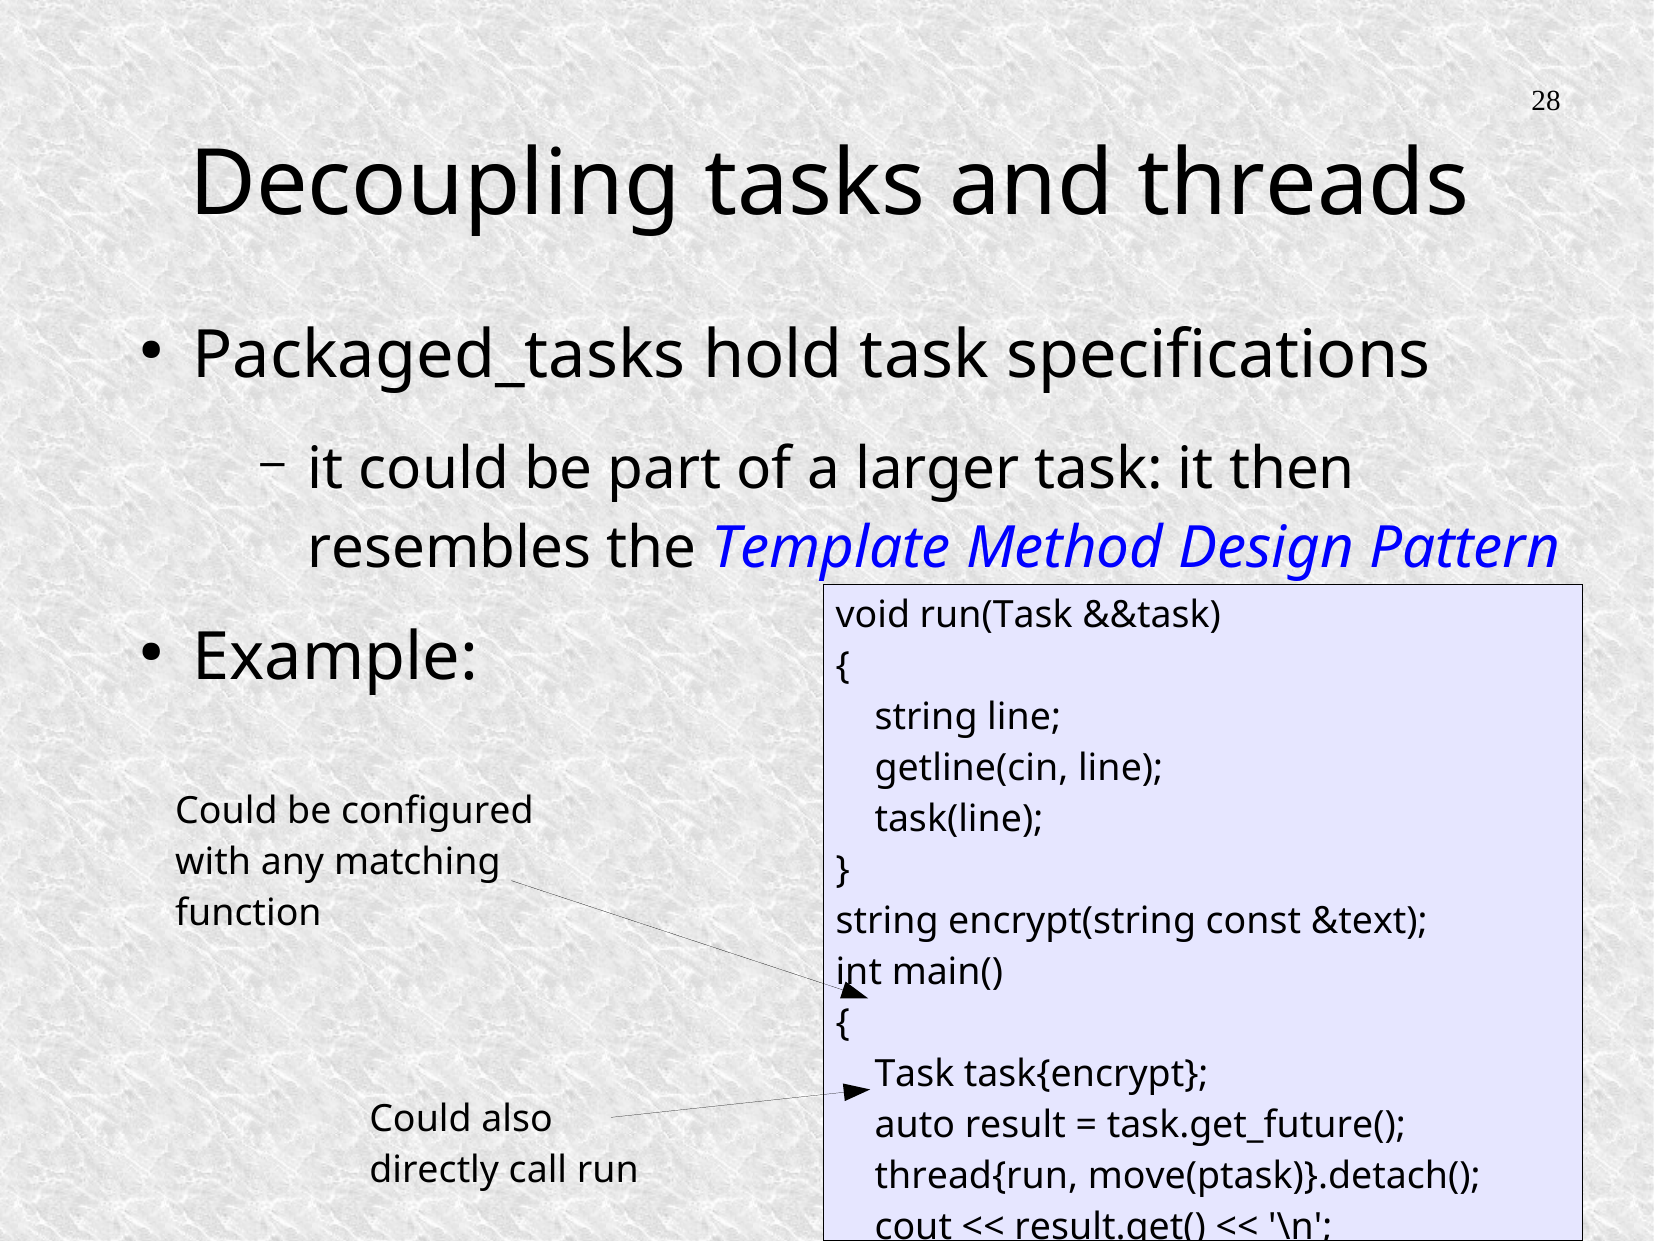

# Decoupling tasks and threads
28
Packaged_tasks hold task specifications
it could be part of a larger task: it then resembles the Template Method Design Pattern
Example:
void run(Task &&task)
{
 string line;
 getline(cin, line);
 task(line);
}
string encrypt(string const &text);
int main()
{
 Task task{encrypt};
 auto result = task.get_future();
 thread{run, move(ptask)}.detach();
 cout << result.get() << '\n';
}
Could be configured
with any matching
function
Could also
directly call run